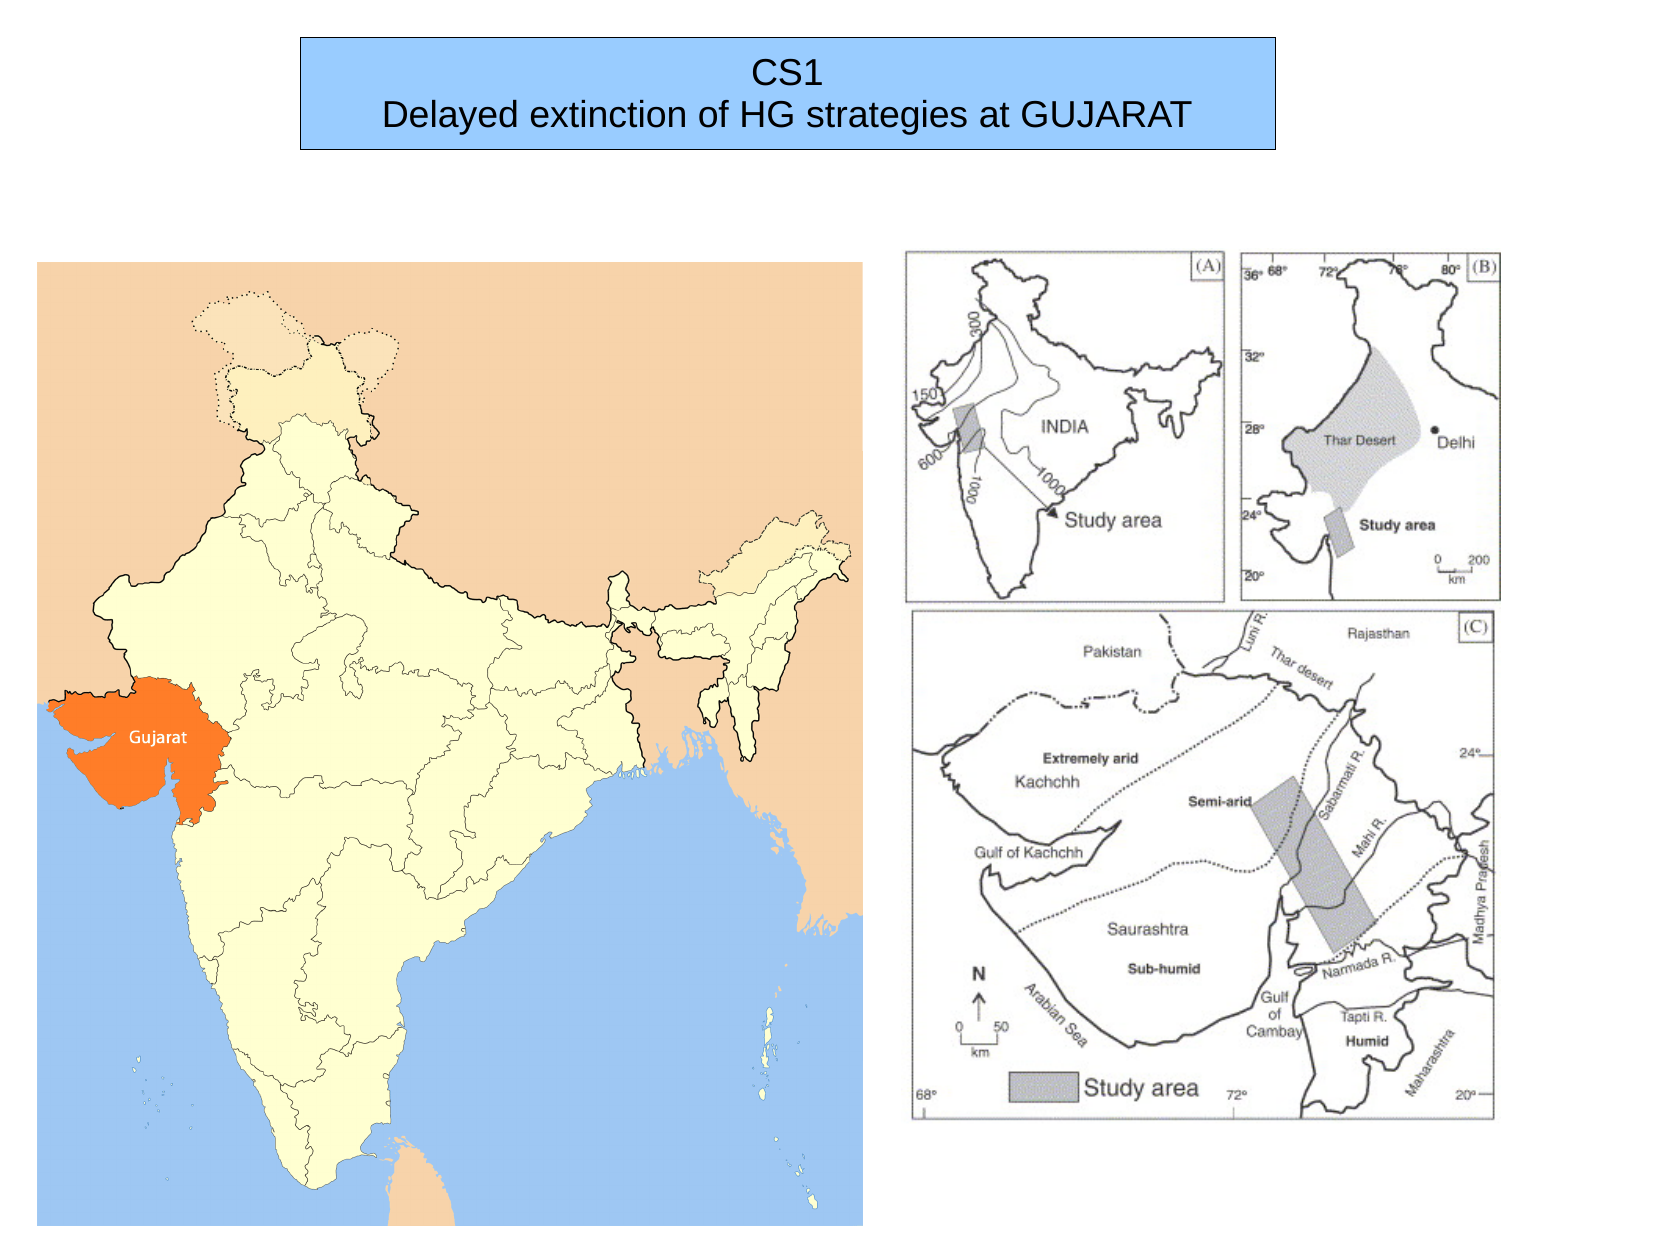

CS1
Delayed extinction of HG strategies at GUJARAT